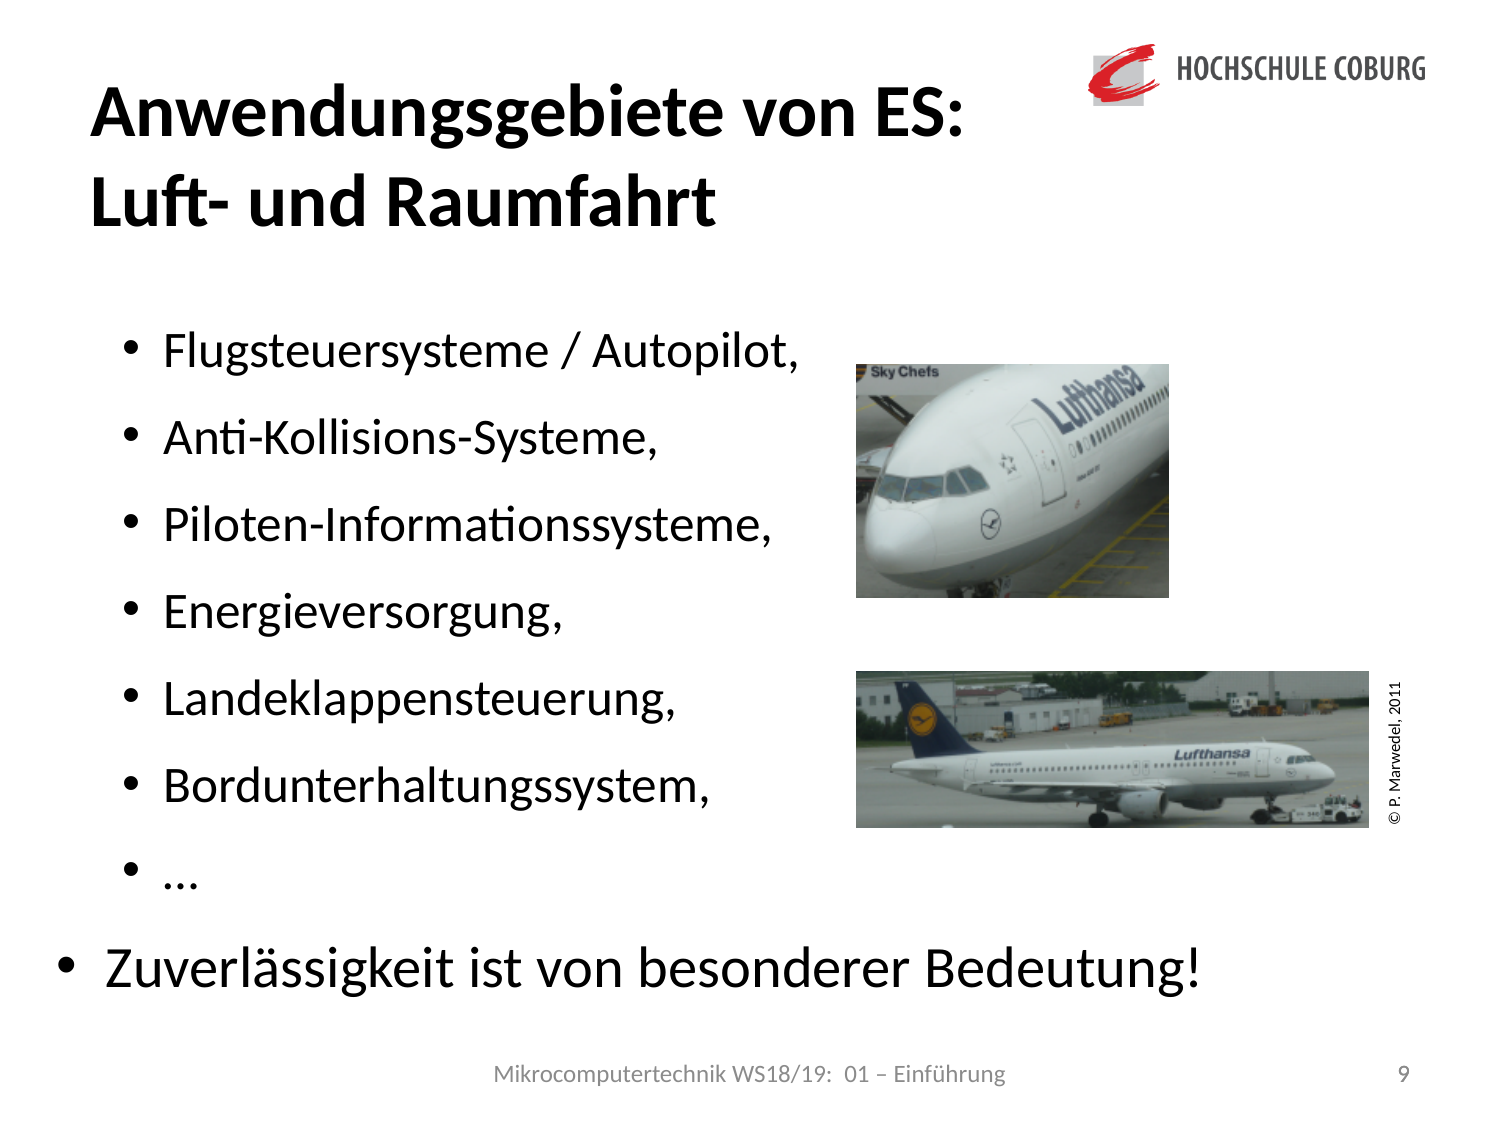

# Anwendungsgebiete von ES: Luft- und Raumfahrt
Flugsteuersysteme / Autopilot,
Anti-Kollisions-Systeme,
Piloten-Informationssysteme,
Energieversorgung,
Landeklappensteuerung,
Bordunterhaltungssystem,
…
Zuverlässigkeit ist von besonderer Bedeutung!
© P. Marwedel, 2011
MCT01: Einführung
9